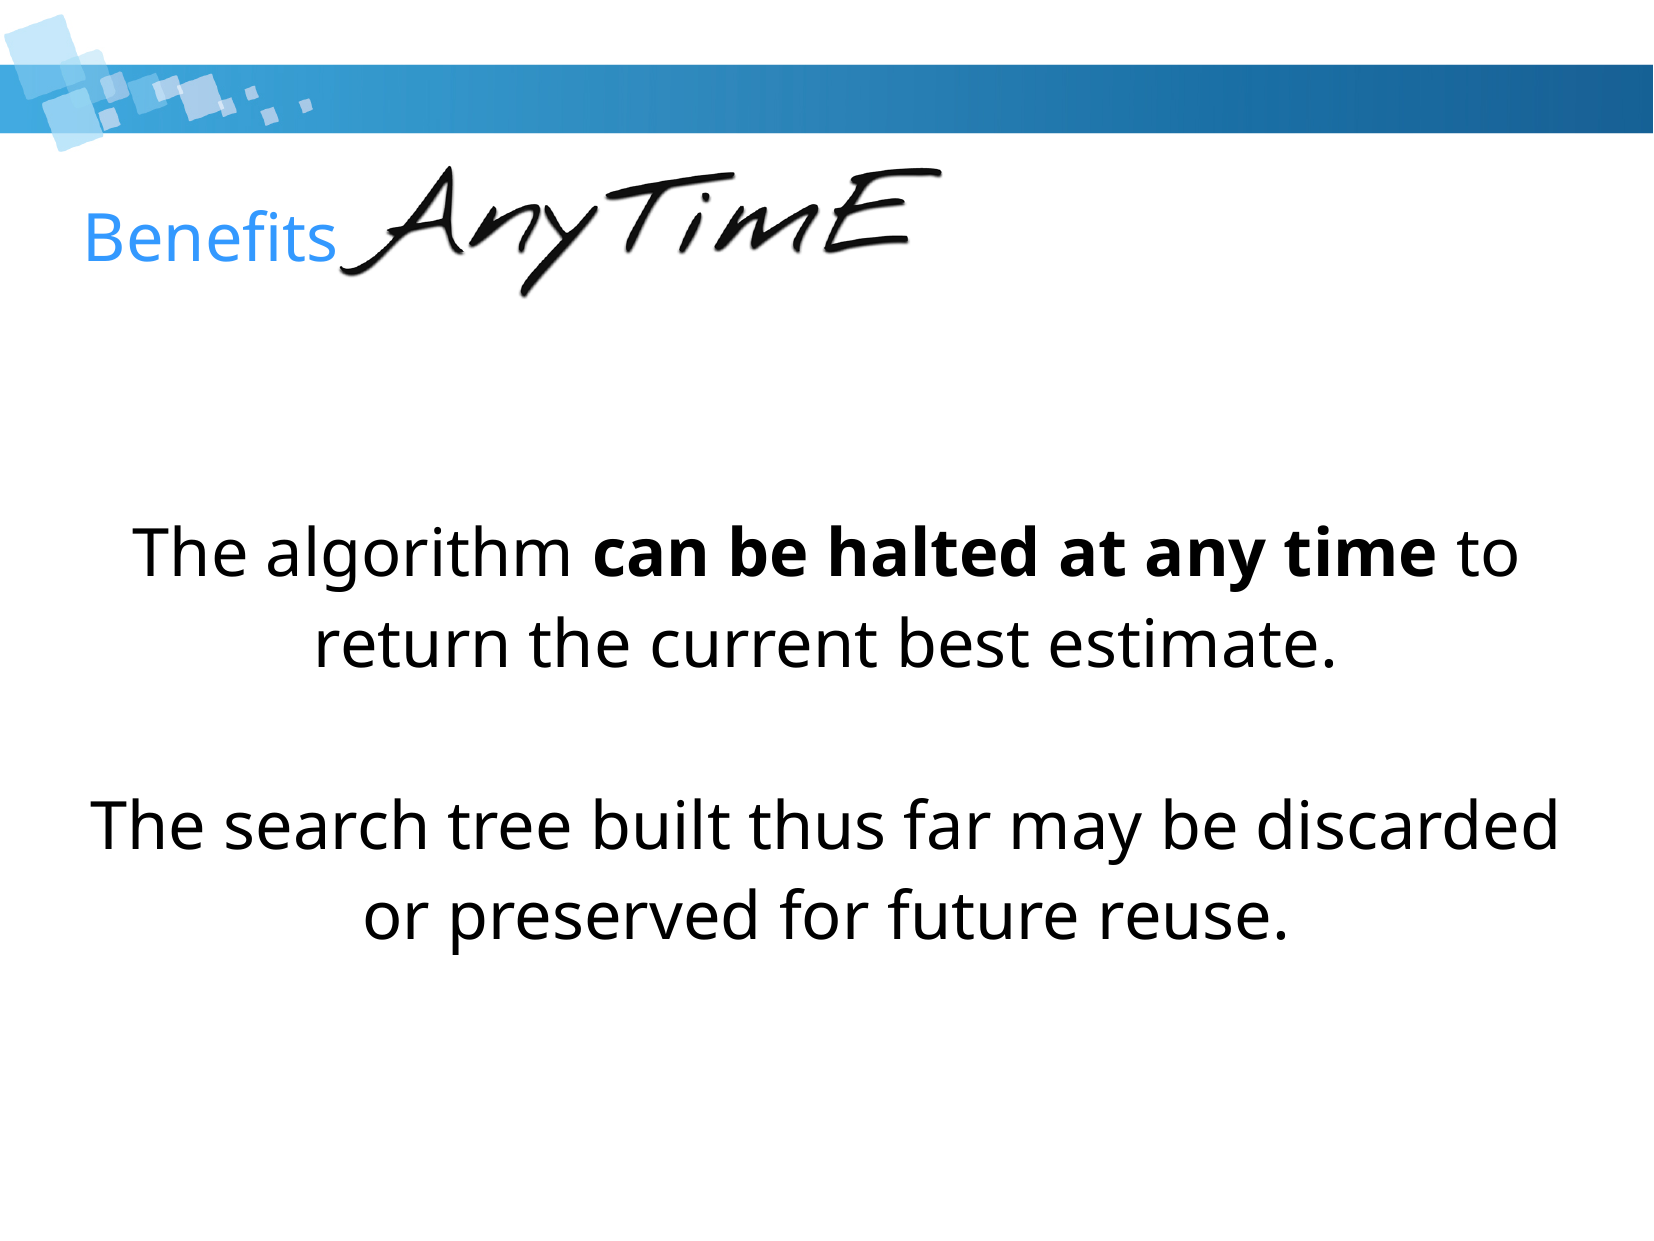

# Benefits - Anytime
The algorithm can be halted at any time to return the current best estimate.
The search tree built thus far may be discarded or preserved for future reuse.